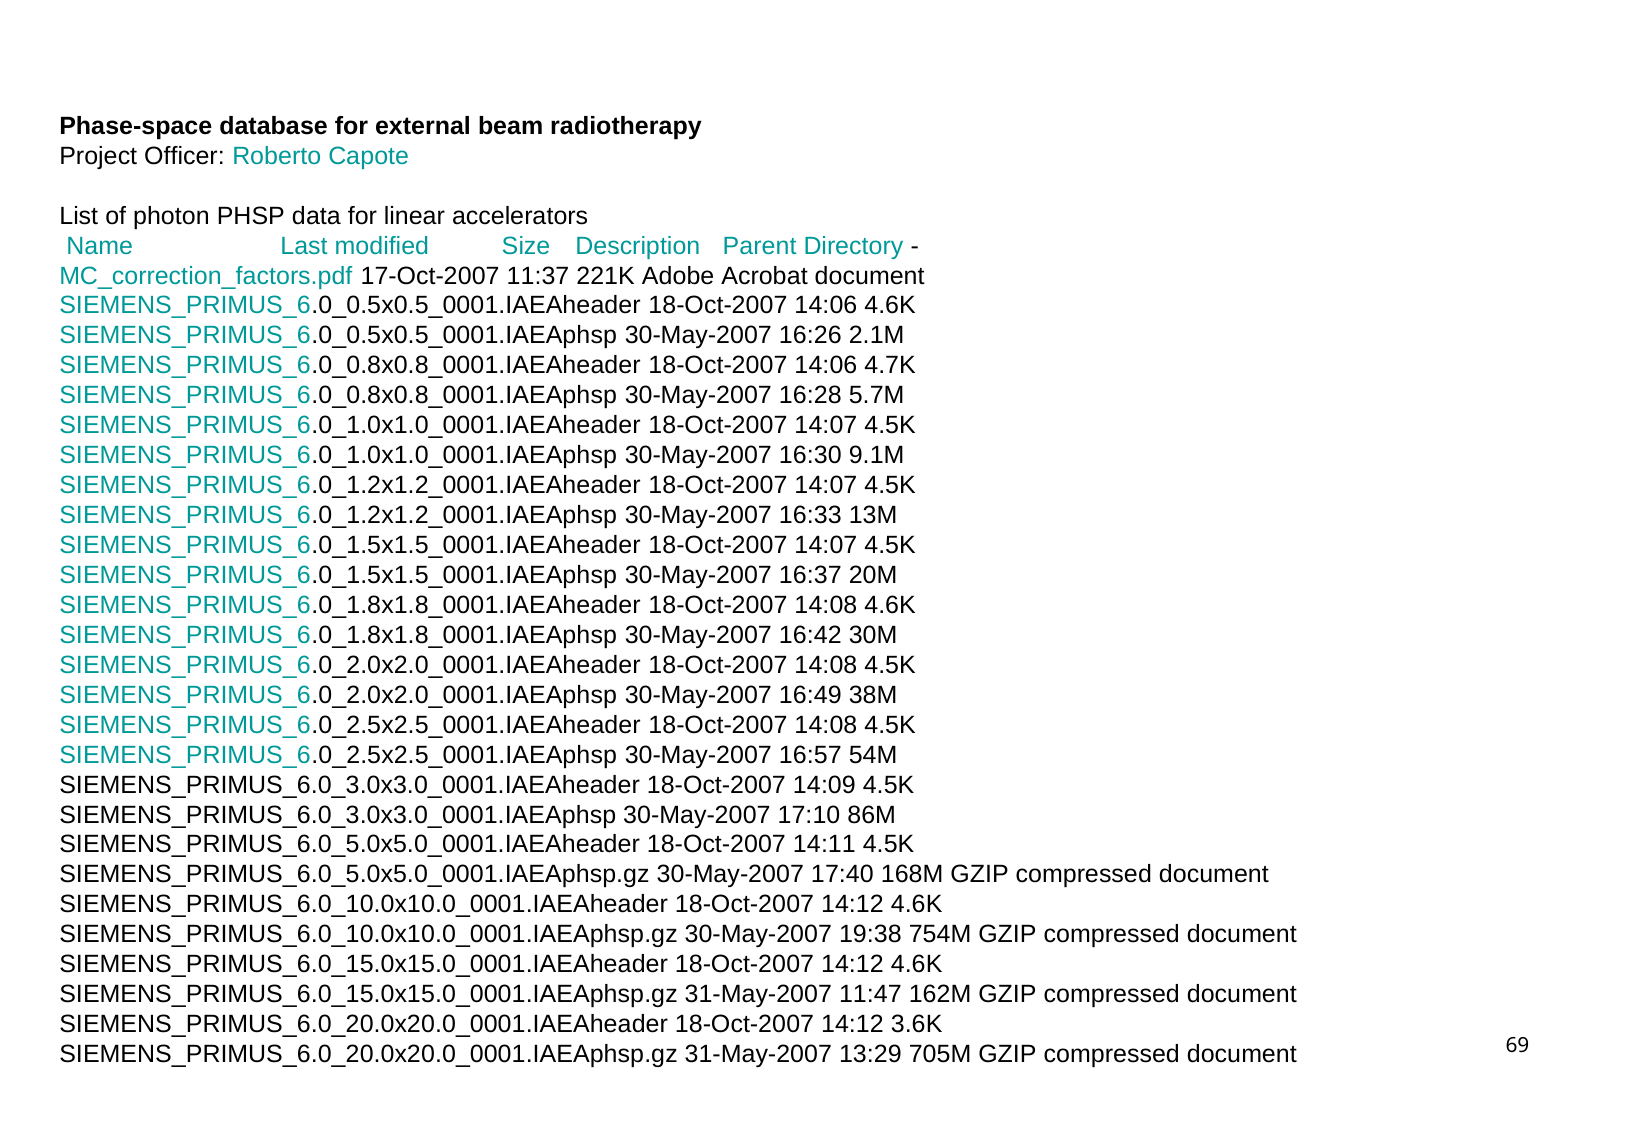

Phase-space database for external beam radiotherapy
Project Officer: Roberto Capote
List of photon PHSP data for linear accelerators
 Name 		Last modified 	Size 	Description 	Parent Directory -
MC_correction_factors.pdf 17-Oct-2007 11:37 221K Adobe Acrobat document
SIEMENS_PRIMUS_6.0_0.5x0.5_0001.IAEAheader 18-Oct-2007 14:06 4.6K
SIEMENS_PRIMUS_6.0_0.5x0.5_0001.IAEAphsp 30-May-2007 16:26 2.1M
SIEMENS_PRIMUS_6.0_0.8x0.8_0001.IAEAheader 18-Oct-2007 14:06 4.7K
SIEMENS_PRIMUS_6.0_0.8x0.8_0001.IAEAphsp 30-May-2007 16:28 5.7M
SIEMENS_PRIMUS_6.0_1.0x1.0_0001.IAEAheader 18-Oct-2007 14:07 4.5K
SIEMENS_PRIMUS_6.0_1.0x1.0_0001.IAEAphsp 30-May-2007 16:30 9.1M
SIEMENS_PRIMUS_6.0_1.2x1.2_0001.IAEAheader 18-Oct-2007 14:07 4.5K
SIEMENS_PRIMUS_6.0_1.2x1.2_0001.IAEAphsp 30-May-2007 16:33 13M
SIEMENS_PRIMUS_6.0_1.5x1.5_0001.IAEAheader 18-Oct-2007 14:07 4.5K
SIEMENS_PRIMUS_6.0_1.5x1.5_0001.IAEAphsp 30-May-2007 16:37 20M
SIEMENS_PRIMUS_6.0_1.8x1.8_0001.IAEAheader 18-Oct-2007 14:08 4.6K
SIEMENS_PRIMUS_6.0_1.8x1.8_0001.IAEAphsp 30-May-2007 16:42 30M
SIEMENS_PRIMUS_6.0_2.0x2.0_0001.IAEAheader 18-Oct-2007 14:08 4.5K
SIEMENS_PRIMUS_6.0_2.0x2.0_0001.IAEAphsp 30-May-2007 16:49 38M
SIEMENS_PRIMUS_6.0_2.5x2.5_0001.IAEAheader 18-Oct-2007 14:08 4.5K
SIEMENS_PRIMUS_6.0_2.5x2.5_0001.IAEAphsp 30-May-2007 16:57 54M
SIEMENS_PRIMUS_6.0_3.0x3.0_0001.IAEAheader 18-Oct-2007 14:09 4.5K
SIEMENS_PRIMUS_6.0_3.0x3.0_0001.IAEAphsp 30-May-2007 17:10 86M
SIEMENS_PRIMUS_6.0_5.0x5.0_0001.IAEAheader 18-Oct-2007 14:11 4.5K
SIEMENS_PRIMUS_6.0_5.0x5.0_0001.IAEAphsp.gz 30-May-2007 17:40 168M GZIP compressed document SIEMENS_PRIMUS_6.0_10.0x10.0_0001.IAEAheader 18-Oct-2007 14:12 4.6K
SIEMENS_PRIMUS_6.0_10.0x10.0_0001.IAEAphsp.gz 30-May-2007 19:38 754M GZIP compressed document SIEMENS_PRIMUS_6.0_15.0x15.0_0001.IAEAheader 18-Oct-2007 14:12 4.6K
SIEMENS_PRIMUS_6.0_15.0x15.0_0001.IAEAphsp.gz 31-May-2007 11:47 162M GZIP compressed document SIEMENS_PRIMUS_6.0_20.0x20.0_0001.IAEAheader 18-Oct-2007 14:12 3.6K
SIEMENS_PRIMUS_6.0_20.0x20.0_0001.IAEAphsp.gz 31-May-2007 13:29 705M GZIP compressed document
69